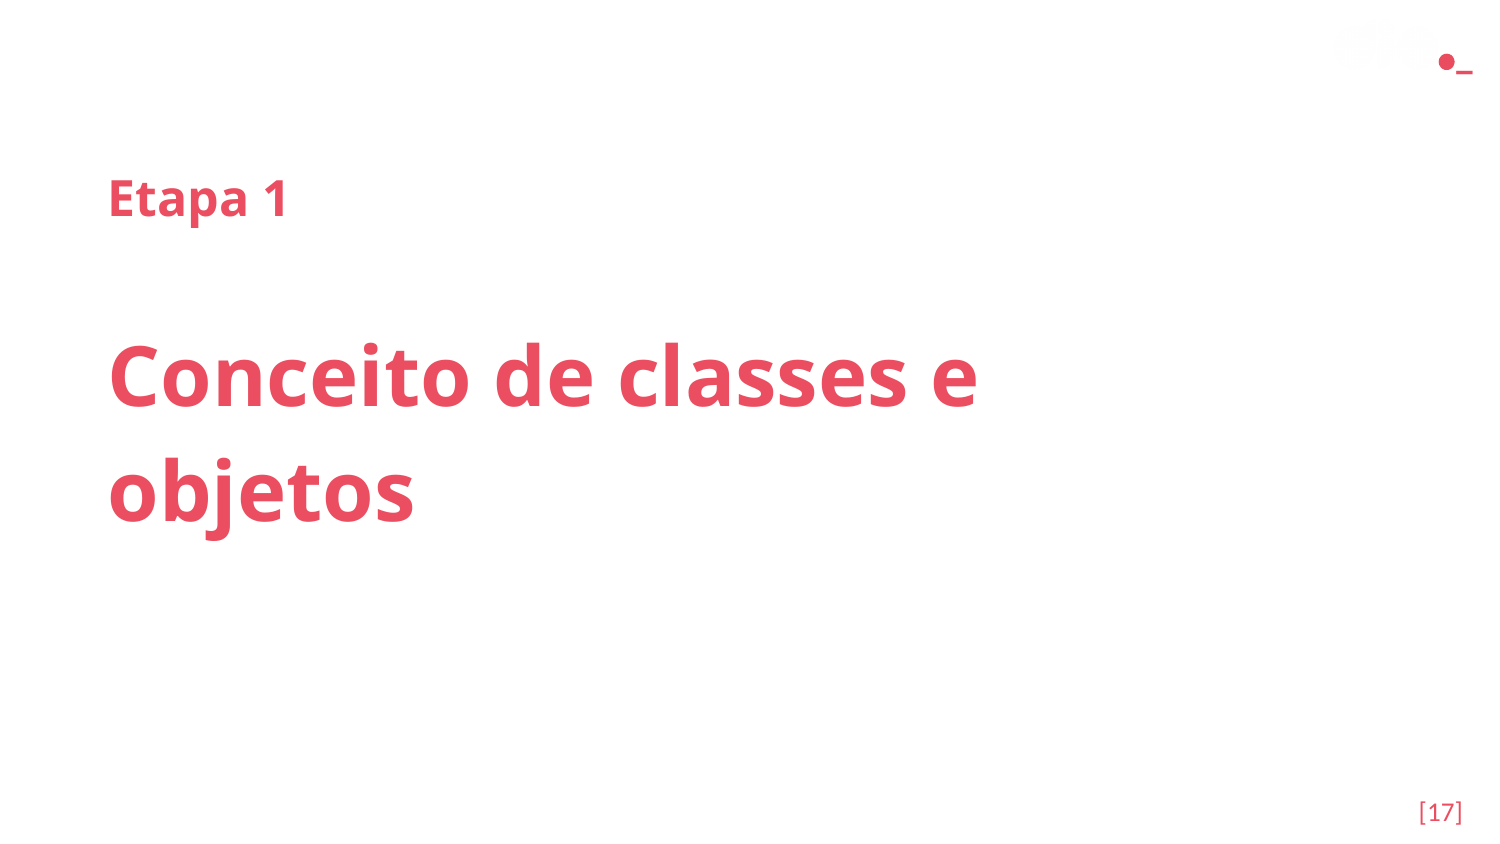

Etapa 1
Conceito de classes e objetos